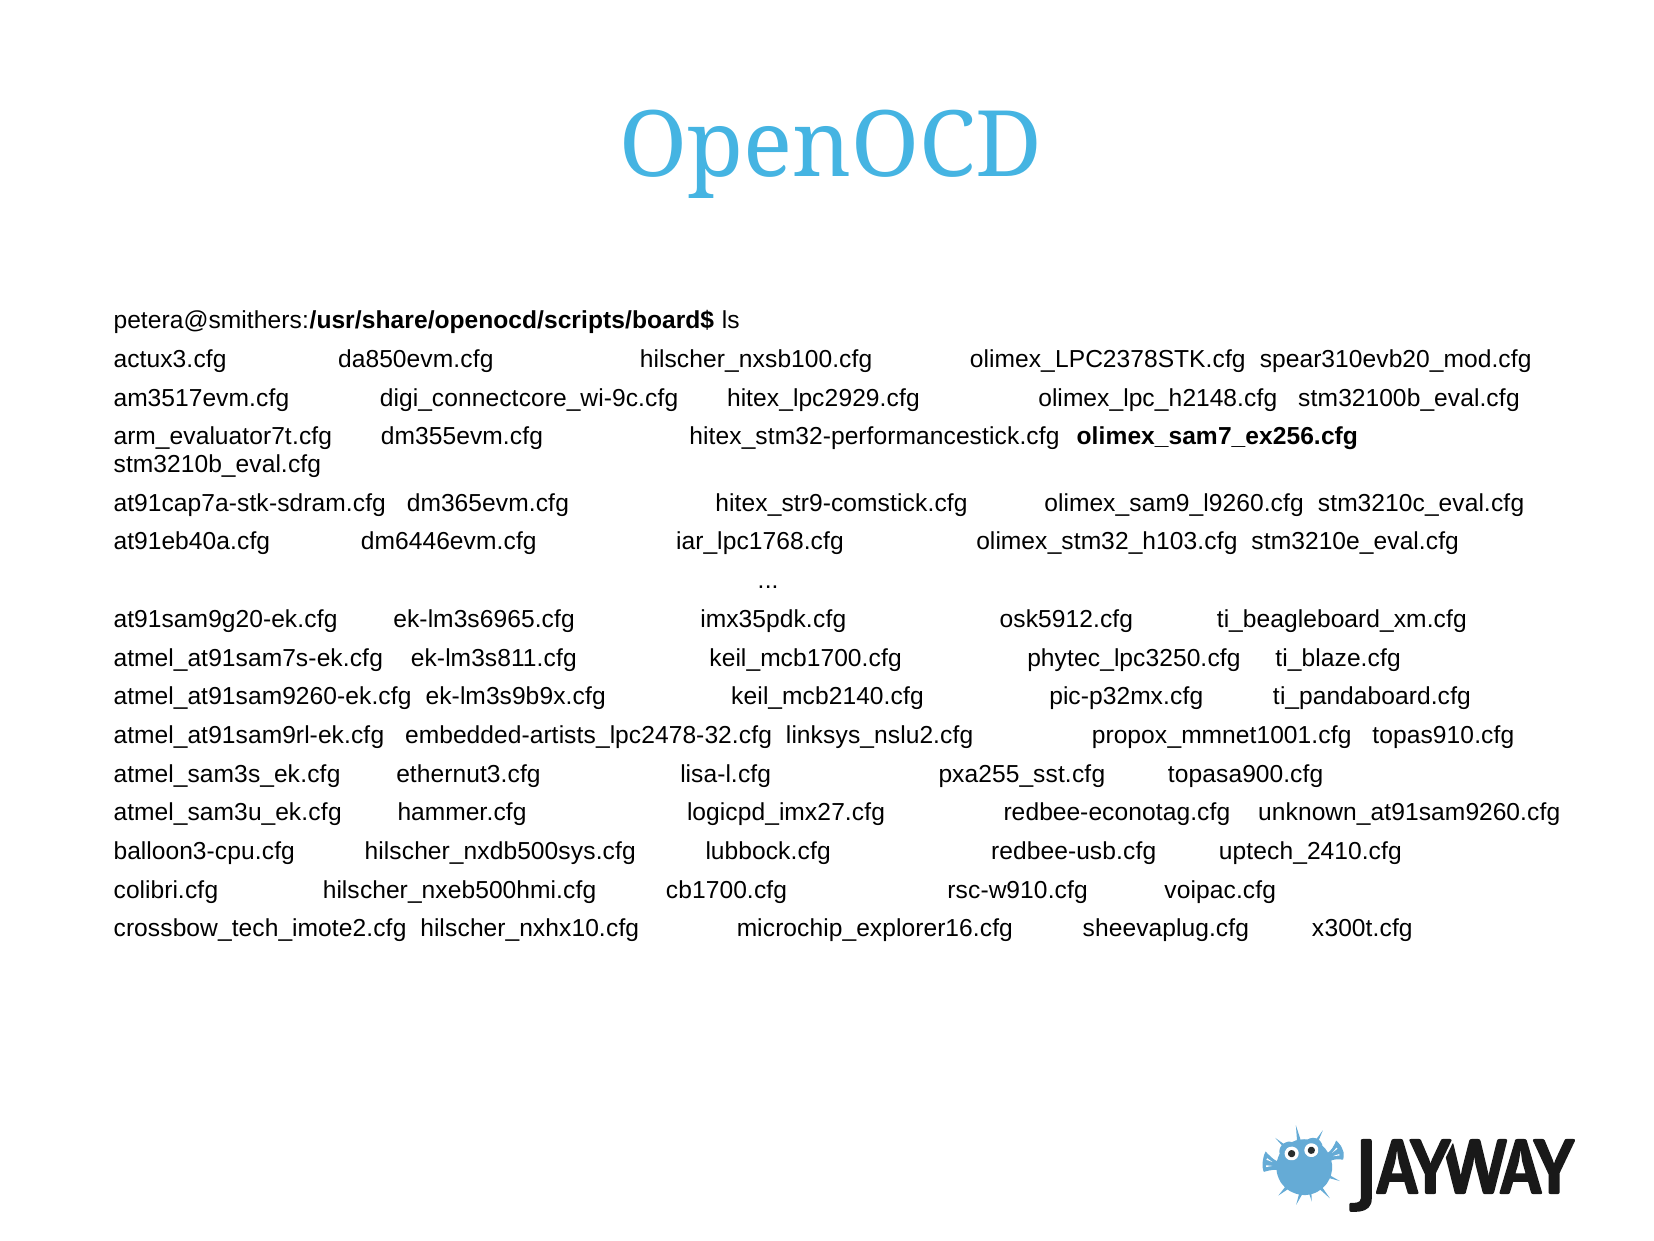

# OpenOCD
petera@smithers:/usr/share/openocd/scripts/board$ ls
actux3.cfg da850evm.cfg hilscher_nxsb100.cfg olimex_LPC2378STK.cfg spear310evb20_mod.cfg
am3517evm.cfg digi_connectcore_wi-9c.cfg hitex_lpc2929.cfg olimex_lpc_h2148.cfg stm32100b_eval.cfg
arm_evaluator7t.cfg dm355evm.cfg hitex_stm32-performancestick.cfg olimex_sam7_ex256.cfg stm3210b_eval.cfg
at91cap7a-stk-sdram.cfg dm365evm.cfg hitex_str9-comstick.cfg olimex_sam9_l9260.cfg stm3210c_eval.cfg
at91eb40a.cfg dm6446evm.cfg iar_lpc1768.cfg olimex_stm32_h103.cfg stm3210e_eval.cfg
 ...
at91sam9g20-ek.cfg ek-lm3s6965.cfg imx35pdk.cfg osk5912.cfg ti_beagleboard_xm.cfg
atmel_at91sam7s-ek.cfg ek-lm3s811.cfg keil_mcb1700.cfg phytec_lpc3250.cfg ti_blaze.cfg
atmel_at91sam9260-ek.cfg ek-lm3s9b9x.cfg keil_mcb2140.cfg pic-p32mx.cfg ti_pandaboard.cfg
atmel_at91sam9rl-ek.cfg embedded-artists_lpc2478-32.cfg linksys_nslu2.cfg propox_mmnet1001.cfg topas910.cfg
atmel_sam3s_ek.cfg ethernut3.cfg lisa-l.cfg pxa255_sst.cfg topasa900.cfg
atmel_sam3u_ek.cfg hammer.cfg logicpd_imx27.cfg redbee-econotag.cfg unknown_at91sam9260.cfg
balloon3-cpu.cfg hilscher_nxdb500sys.cfg lubbock.cfg redbee-usb.cfg uptech_2410.cfg
colibri.cfg hilscher_nxeb500hmi.cfg cb1700.cfg rsc-w910.cfg voipac.cfg
crossbow_tech_imote2.cfg hilscher_nxhx10.cfg microchip_explorer16.cfg sheevaplug.cfg x300t.cfg